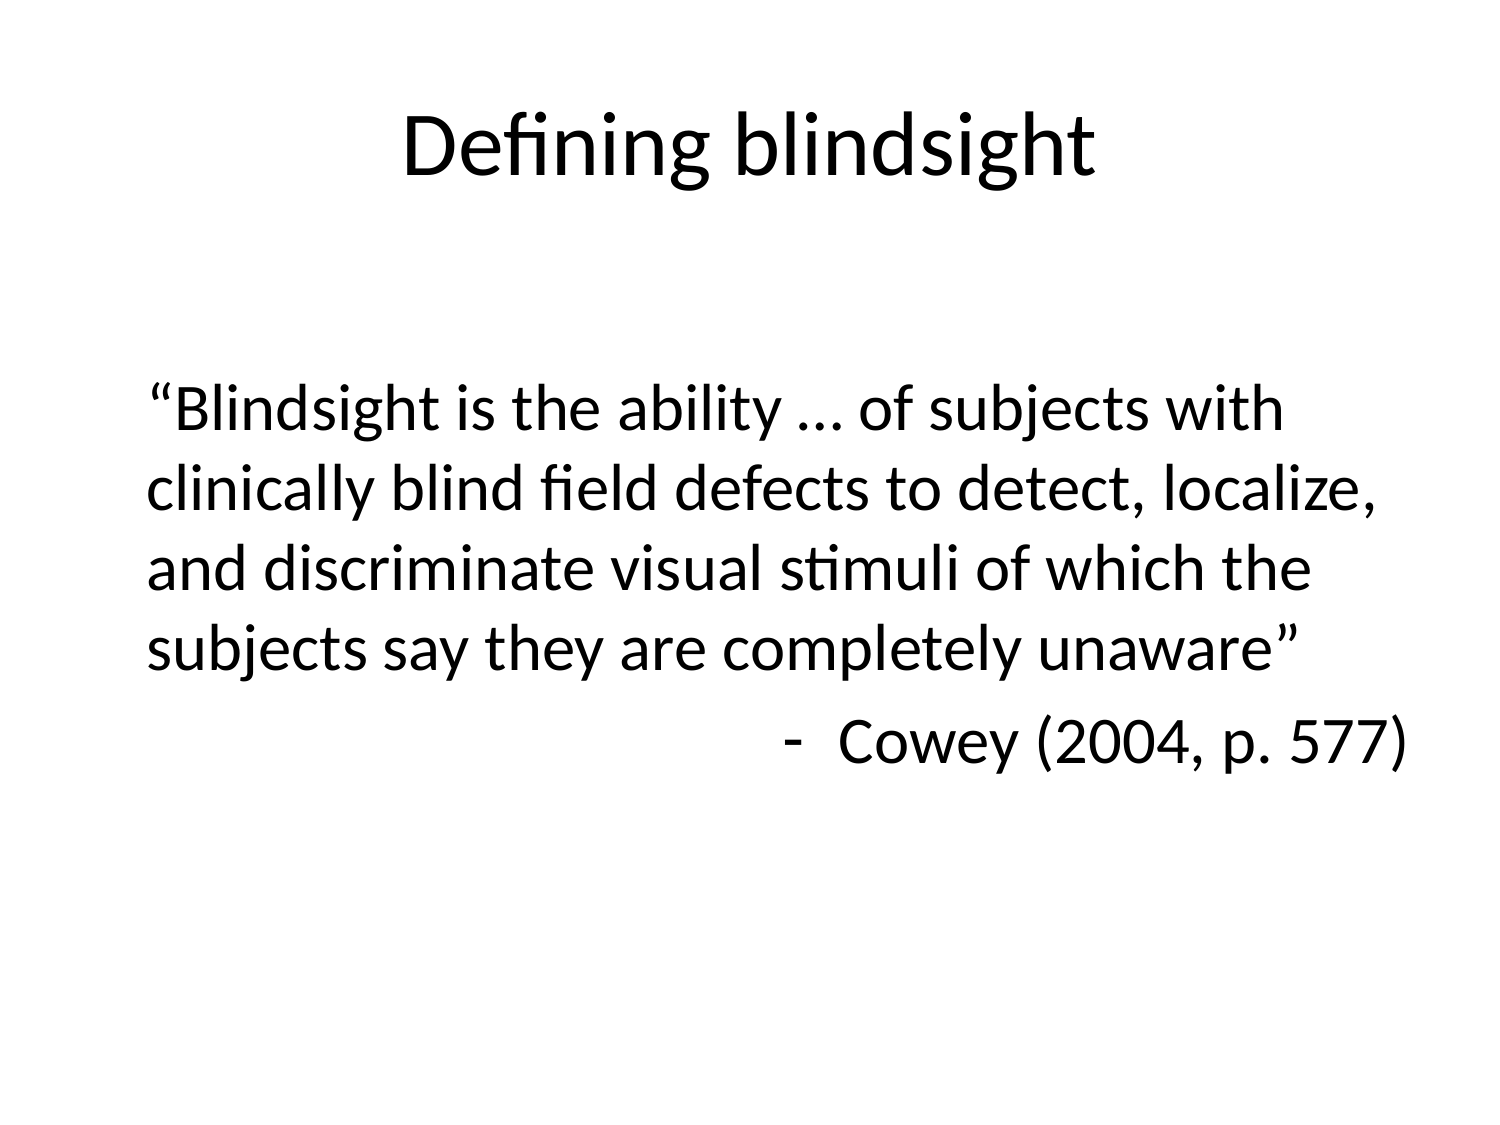

# Defining blindsight
	“Blindsight is the ability … of subjects with clinically blind field defects to detect, localize, and discriminate visual stimuli of which the subjects say they are completely unaware”
Cowey (2004, p. 577)